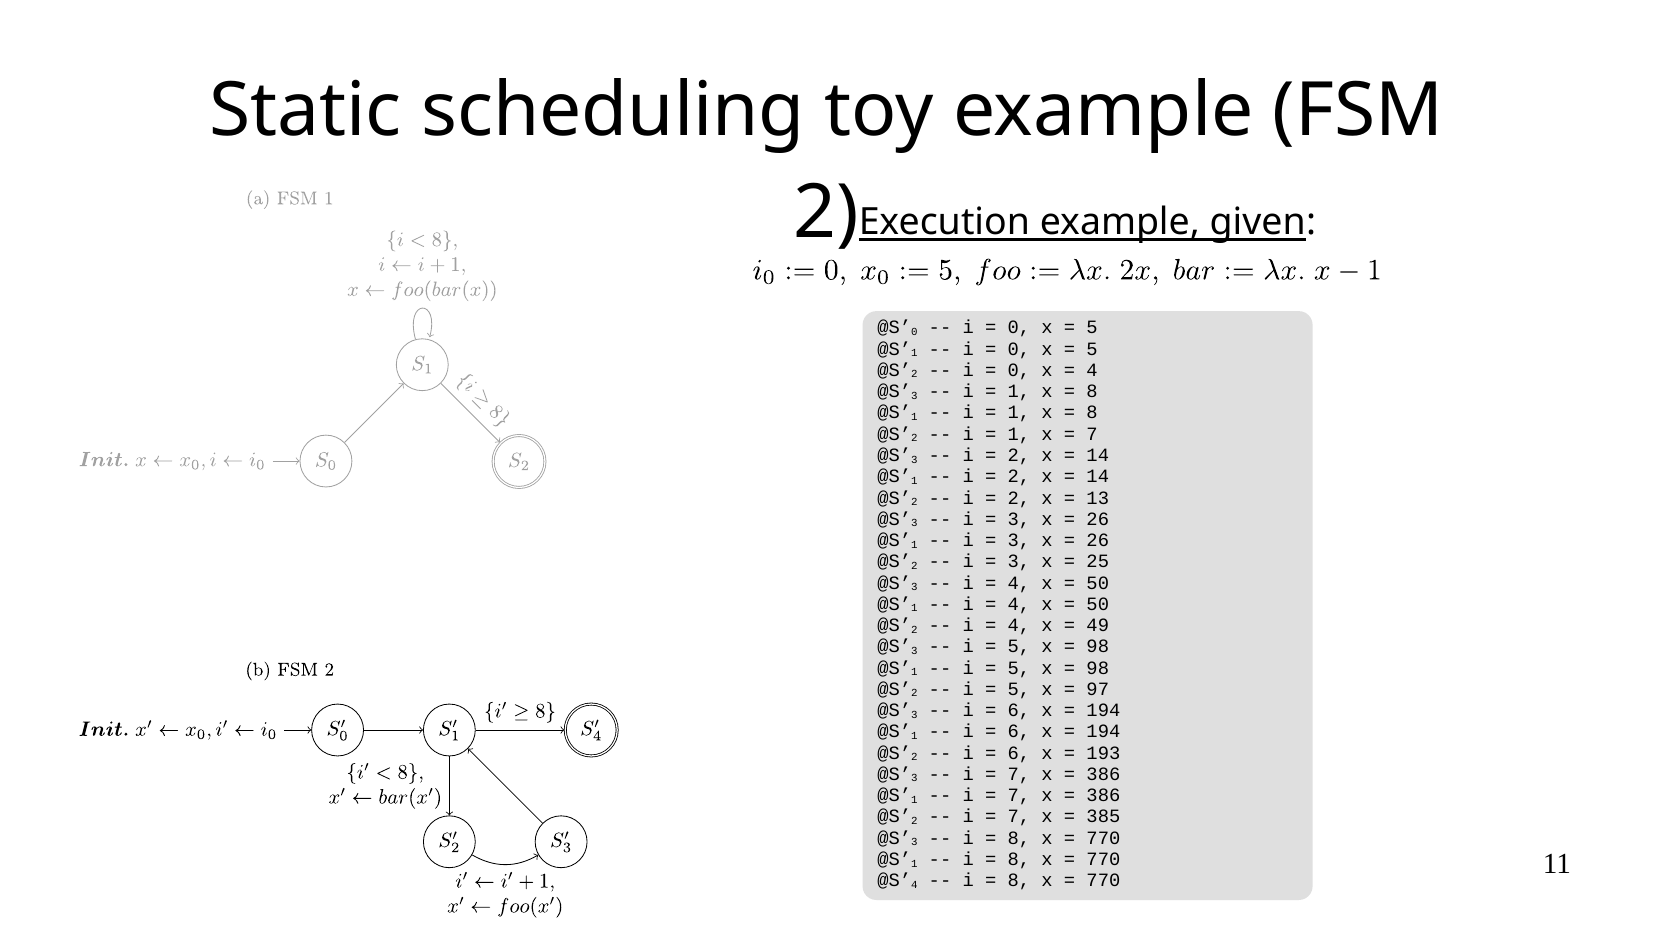

Static scheduling toy example (FSM 2)
Execution example, given:
@S’0 -- i = 0, x = 5
@S’1 -- i = 0, x = 5
@S’2 -- i = 0, x = 4
@S’3 -- i = 1, x = 8
@S’1 -- i = 1, x = 8
@S’2 -- i = 1, x = 7
@S’3 -- i = 2, x = 14
@S’1 -- i = 2, x = 14
@S’2 -- i = 2, x = 13
@S’3 -- i = 3, x = 26
@S’1 -- i = 3, x = 26
@S’2 -- i = 3, x = 25
@S’3 -- i = 4, x = 50
@S’1 -- i = 4, x = 50
@S’2 -- i = 4, x = 49
@S’3 -- i = 5, x = 98
@S’1 -- i = 5, x = 98
@S’2 -- i = 5, x = 97
@S’3 -- i = 6, x = 194
@S’1 -- i = 6, x = 194
@S’2 -- i = 6, x = 193
@S’3 -- i = 7, x = 386
@S’1 -- i = 7, x = 386
@S’2 -- i = 7, x = 385
@S’3 -- i = 8, x = 770
@S’1 -- i = 8, x = 770
@S’4 -- i = 8, x = 770
11